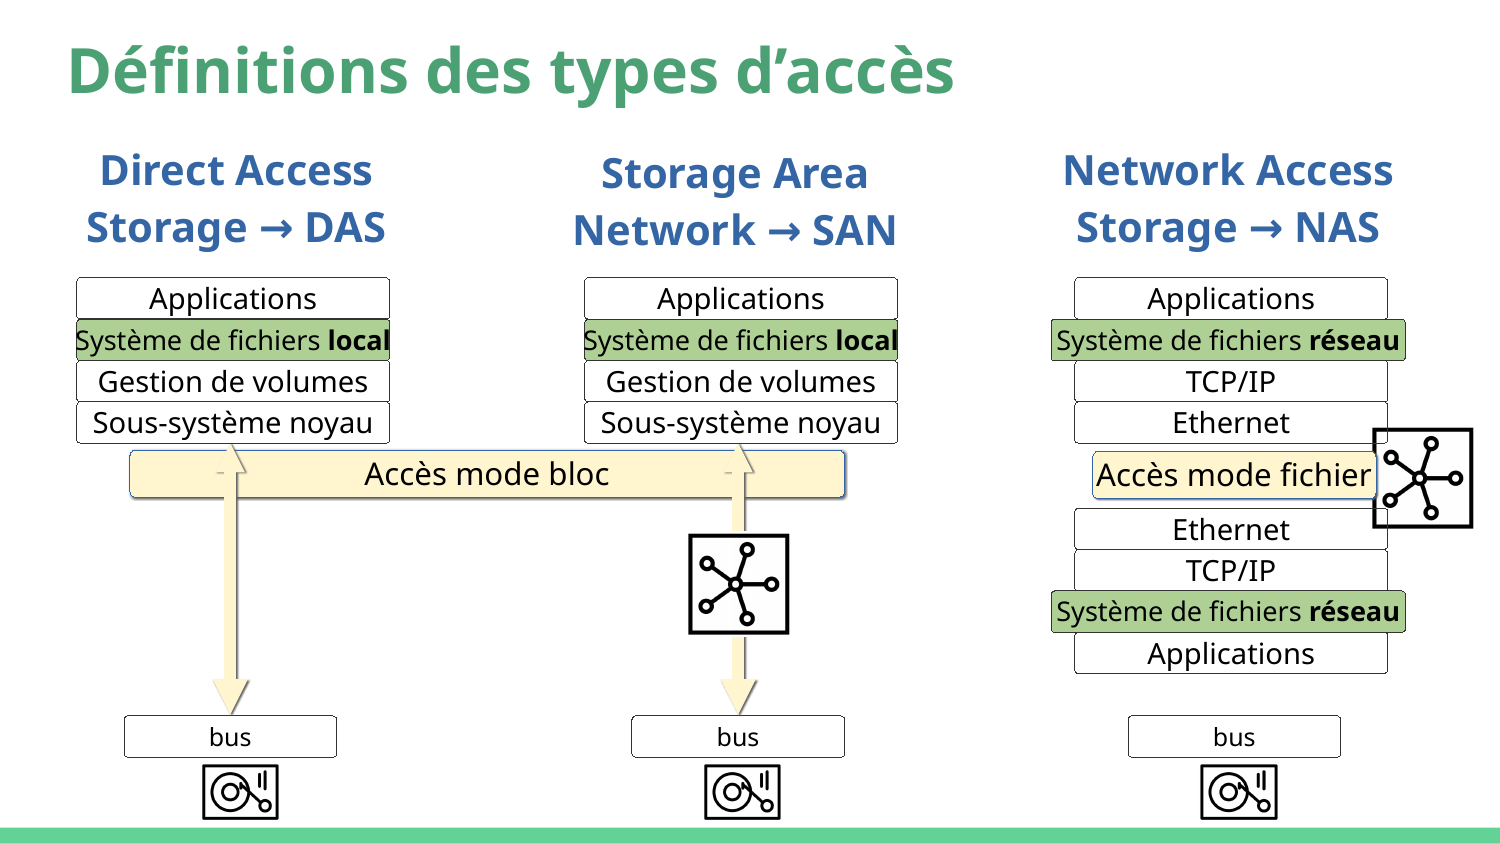

# Définitions des types d’accès
Direct Access
Storage → DAS
Network Access
Storage → NAS
Storage Area
Network → SAN
Applications
Applications
Applications
Système de fichiers local
Système de fichiers local
Système de fichiers réseau
Gestion de volumes
Gestion de volumes
TCP/IP
Sous-système noyau
Sous-système noyau
Ethernet
Accès mode bloc
Accès mode fichier
Ethernet
TCP/IP
Système de fichiers réseau
Applications
bus
bus
bus